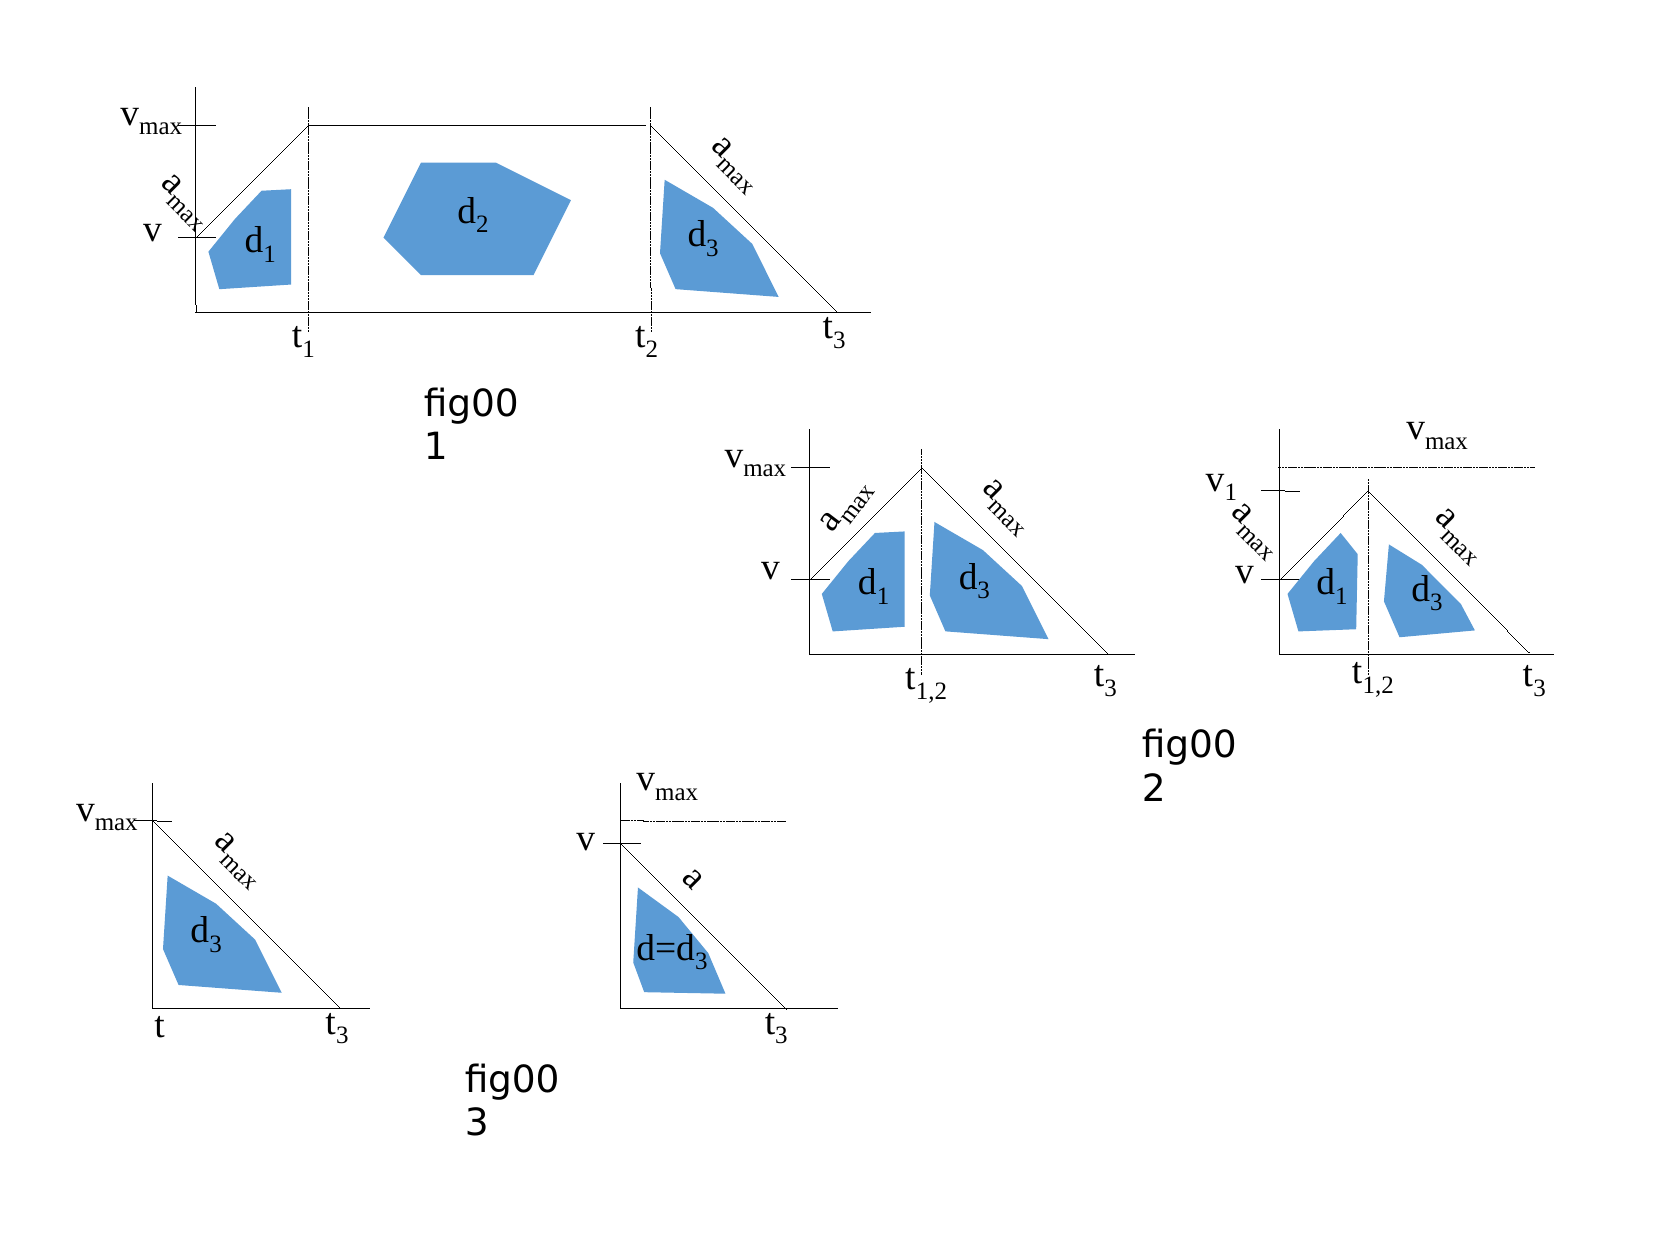

vmax
amax
amax
d2
v
d3
d1
t3
t1
t2
fig001
vmax
vmax
v1
amax
amax
amax
amax
v
v
d3
d1
d1
d3
t1,2
t3
t3
t1,2
fig002
vmax
vmax
v
amax
a
d3
d=d3
t3
t3
t
fig003